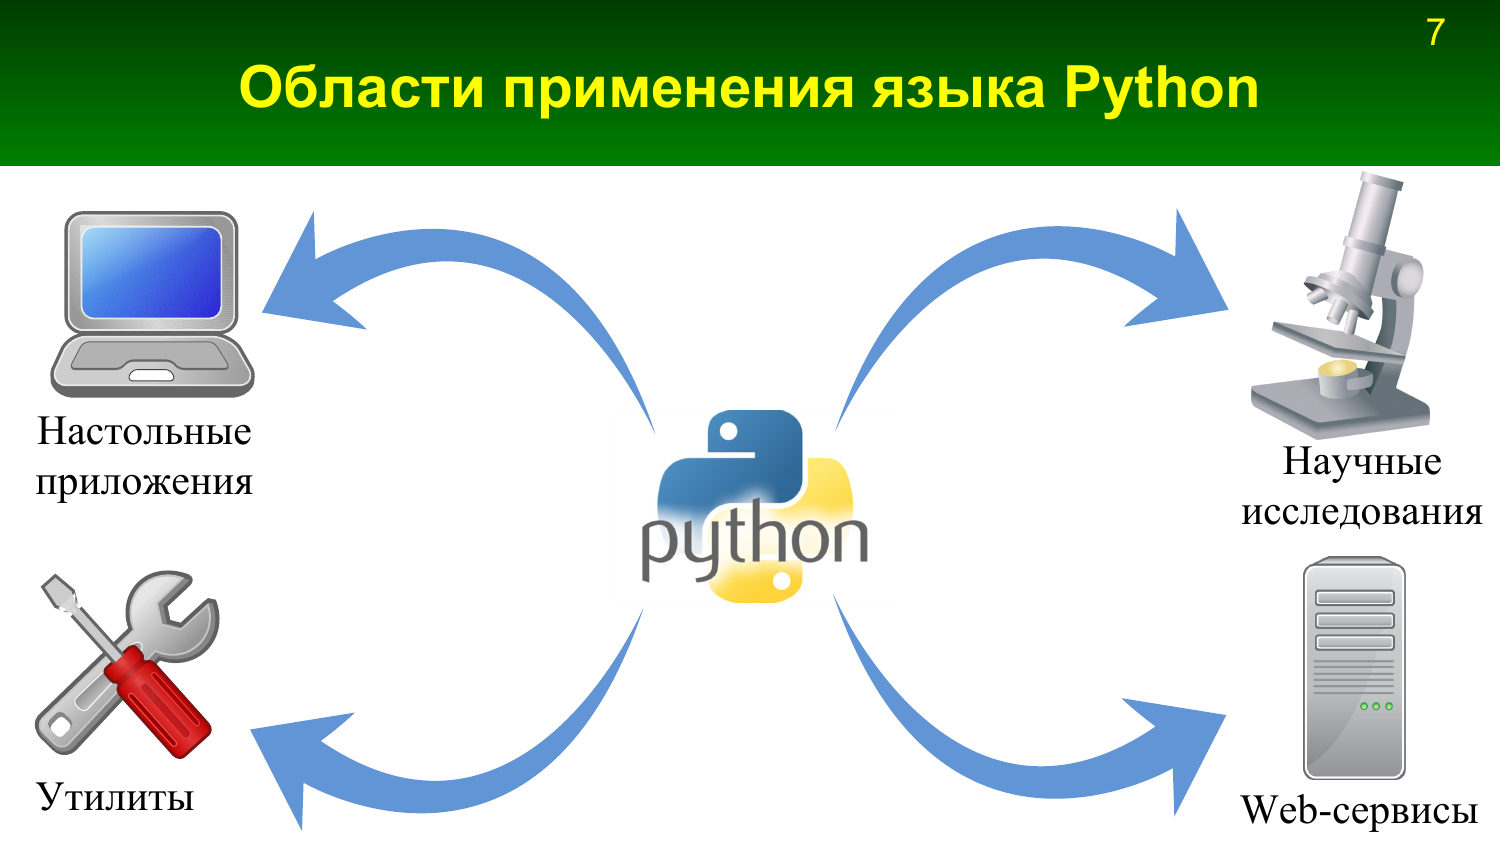

# Области применения языка Python
Настольные
приложения
Научные
исследования
Утилиты
Web-сервисы